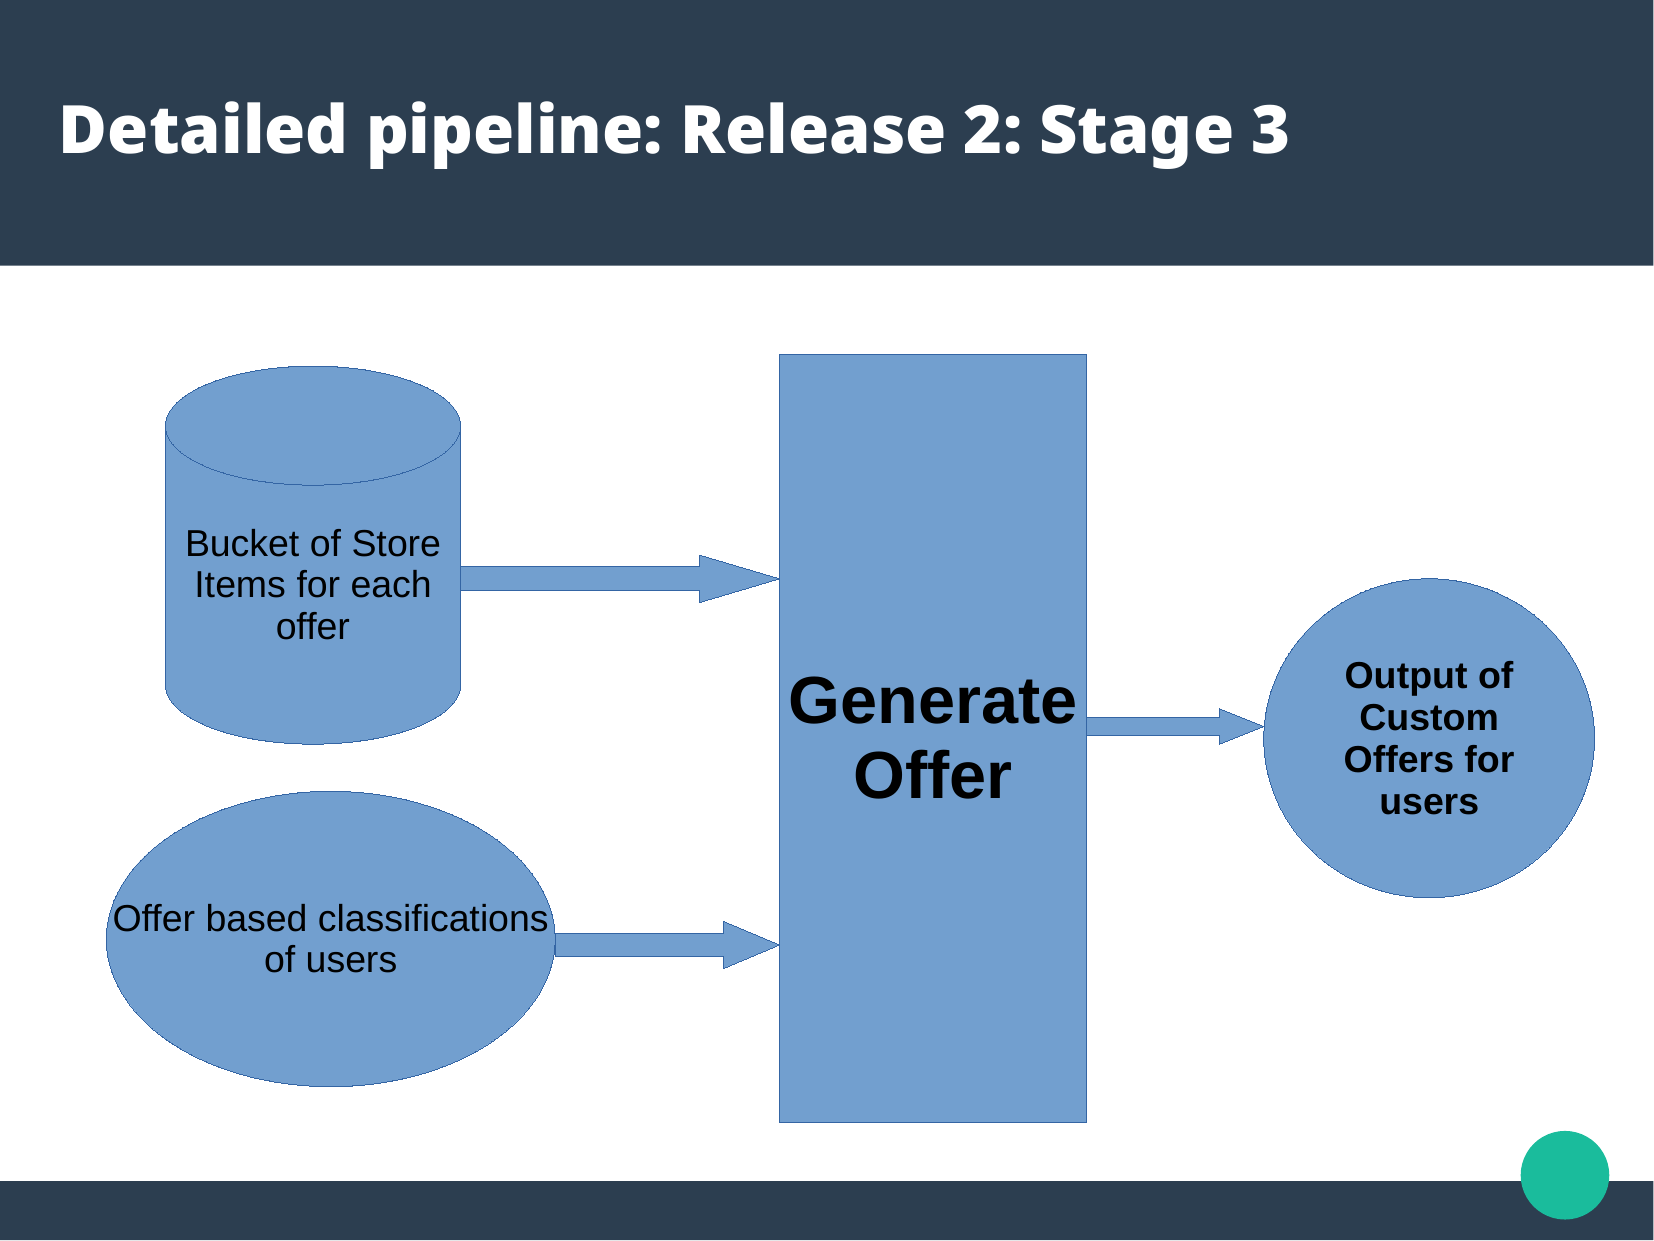

# Detailed pipeline: Release 2: Stage 3
Generate
Offer
Bucket of Store
Items for each
offer
Output of
Custom
Offers for
users
Offer based classifications
of users